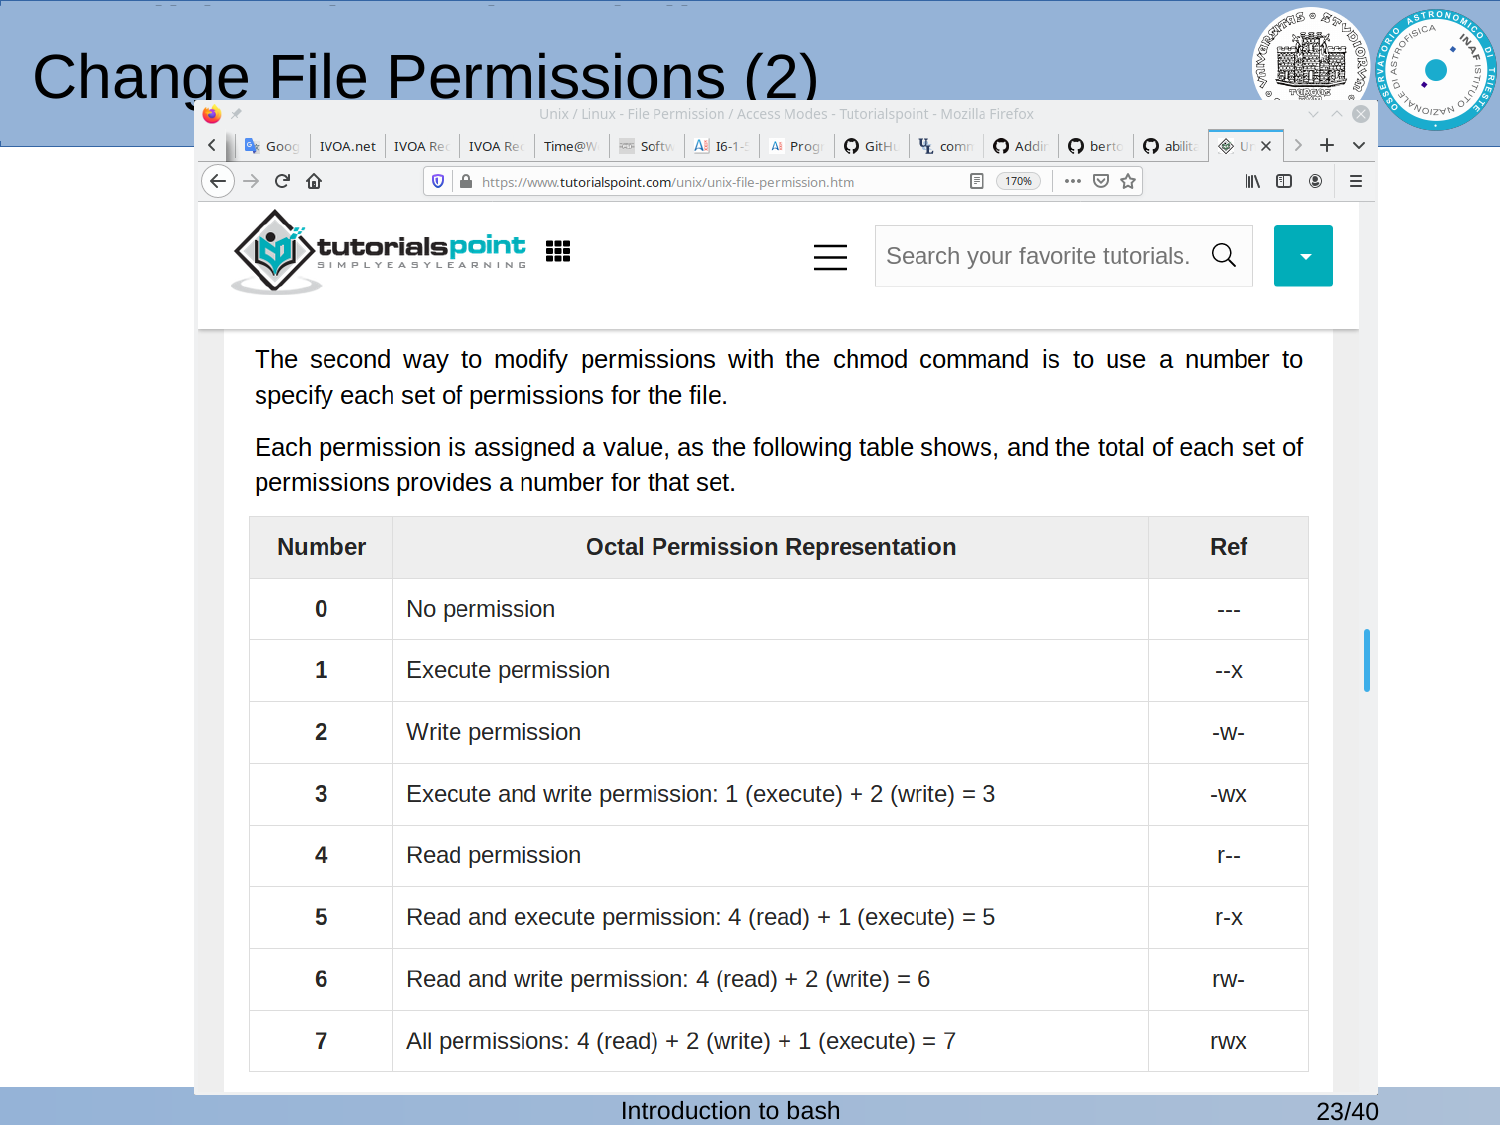

# Traditional service delivery
File manipulation commands
Change File Permissions (2)